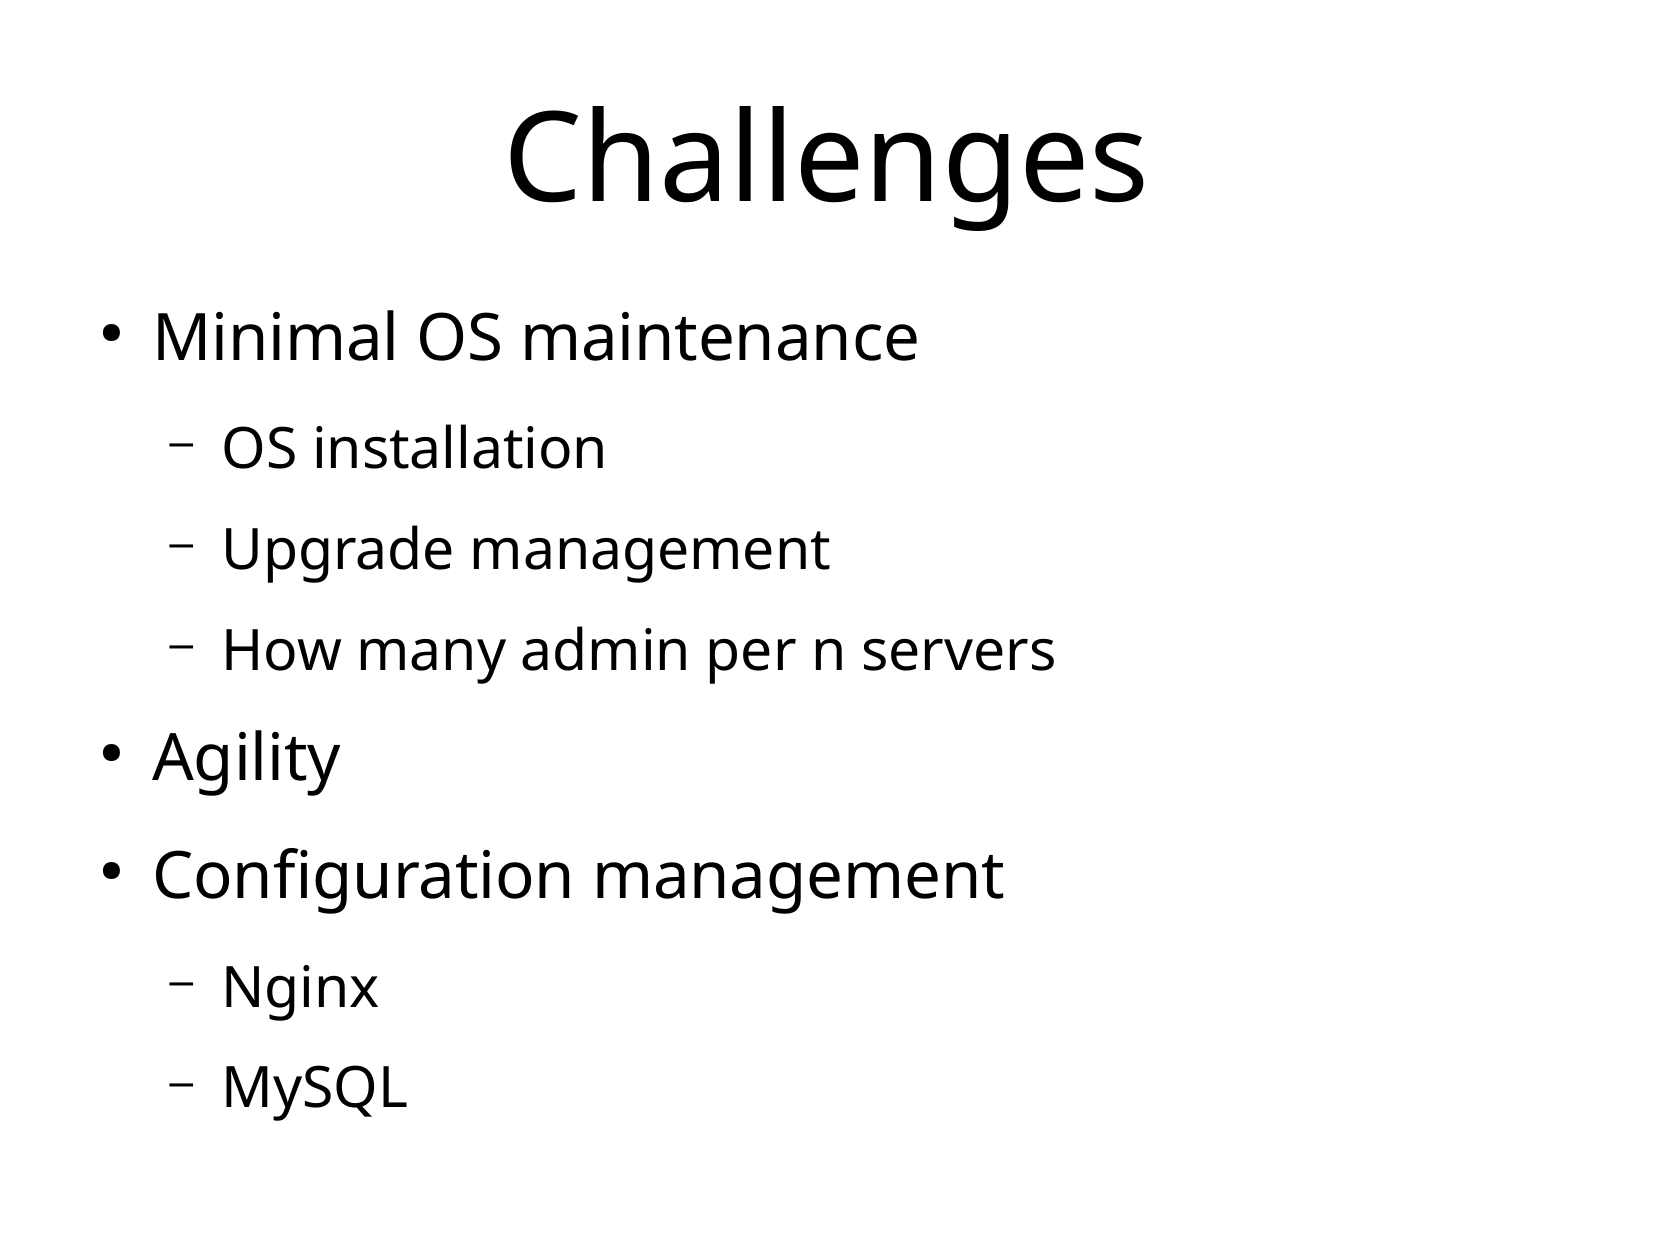

# Challenges
Minimal OS maintenance
OS installation
Upgrade management
How many admin per n servers
Agility
Configuration management
Nginx
MySQL